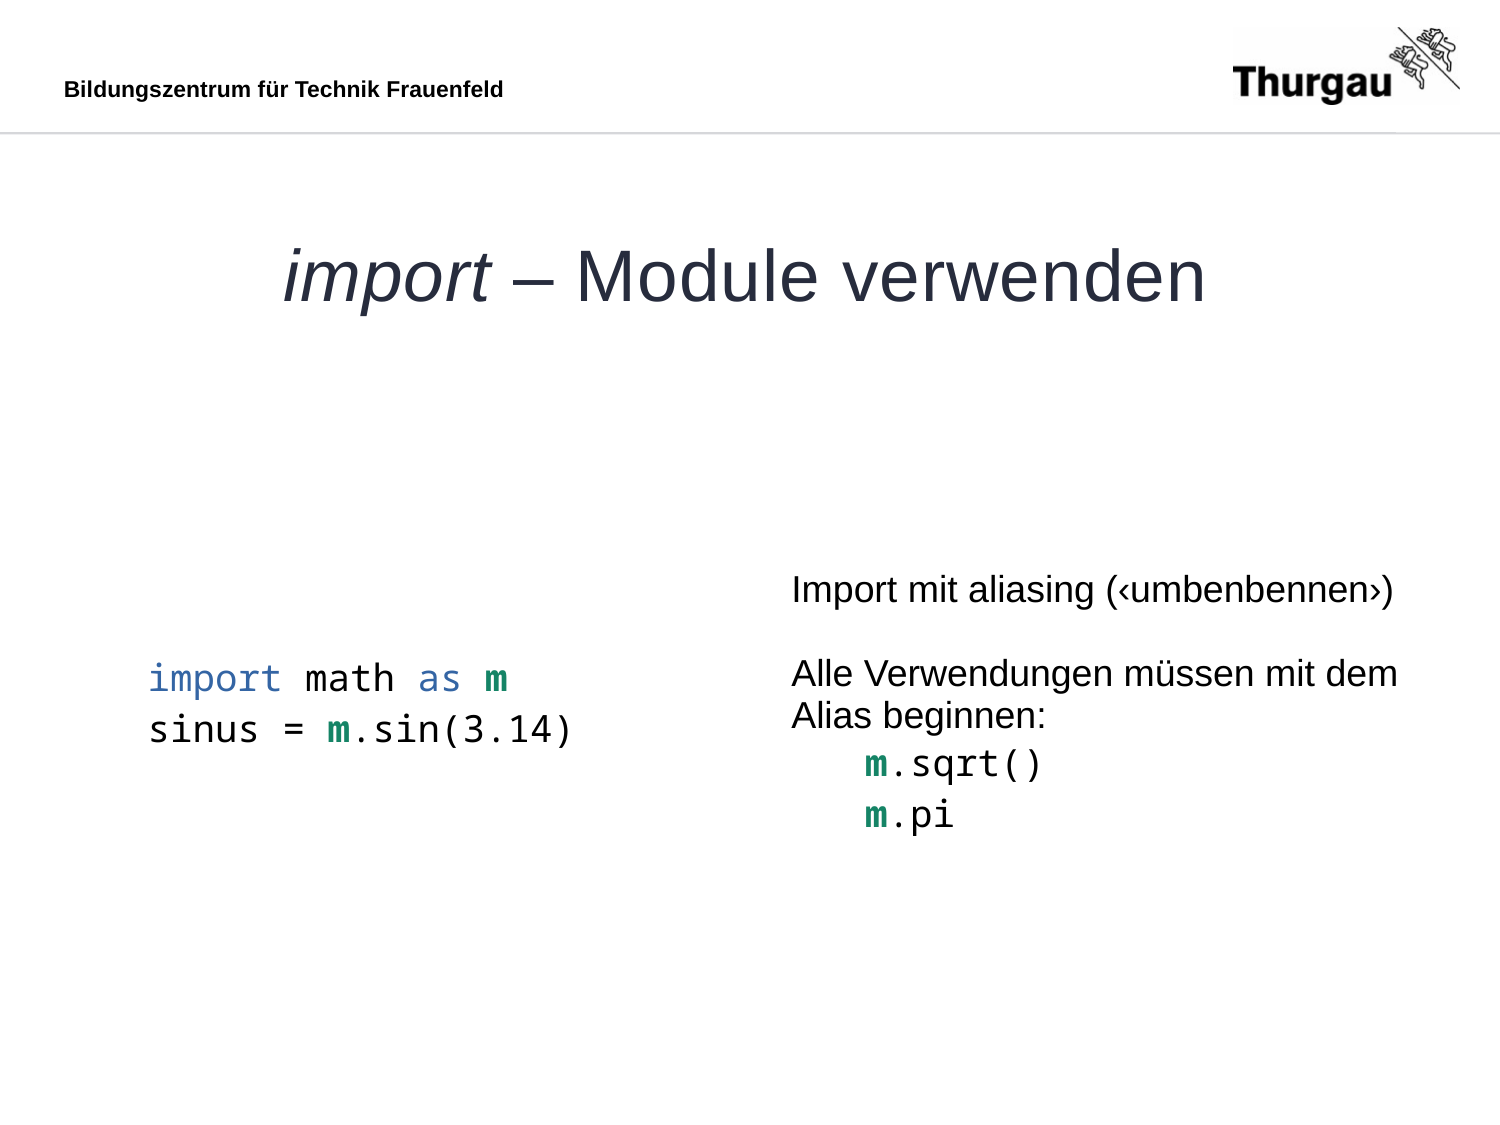

Bildungszentrum für Technik Frauenfeld
import – Module verwenden
Import mit aliasing (‹umbenbennen›)
Alle Verwendungen müssen mit dem
Alias beginnen:
	m.sqrt()
	m.pi
import math as m
sinus = m.sin(3.14)